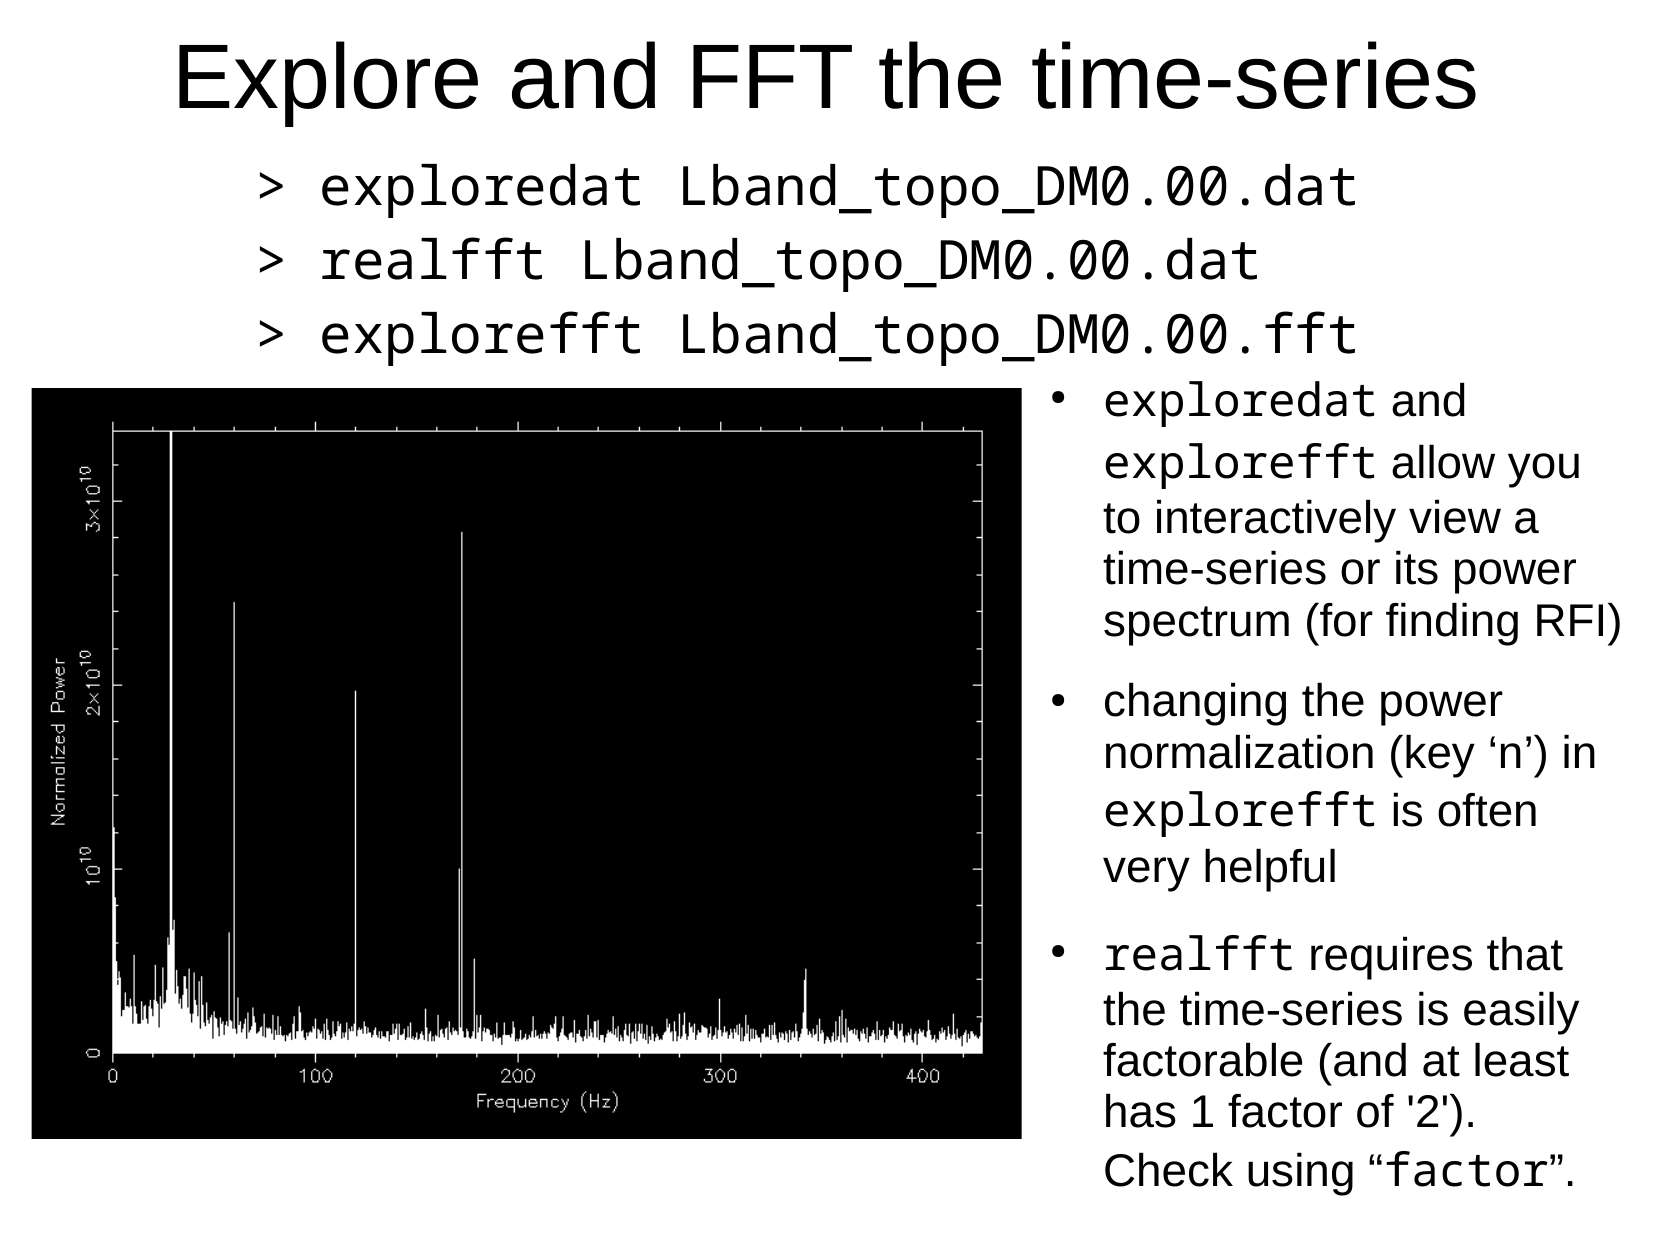

# Explore and FFT the time-series
> exploredat Lband_topo_DM0.00.dat
> realfft Lband_topo_DM0.00.dat
> explorefft Lband_topo_DM0.00.fft
exploredat and explorefft allow you to interactively view a time-series or its power spectrum (for finding RFI)
changing the power normalization (key ‘n’) in explorefft is often very helpful
realfft requires that the time-series is easily factorable (and at least has 1 factor of '2'). Check using “factor”.